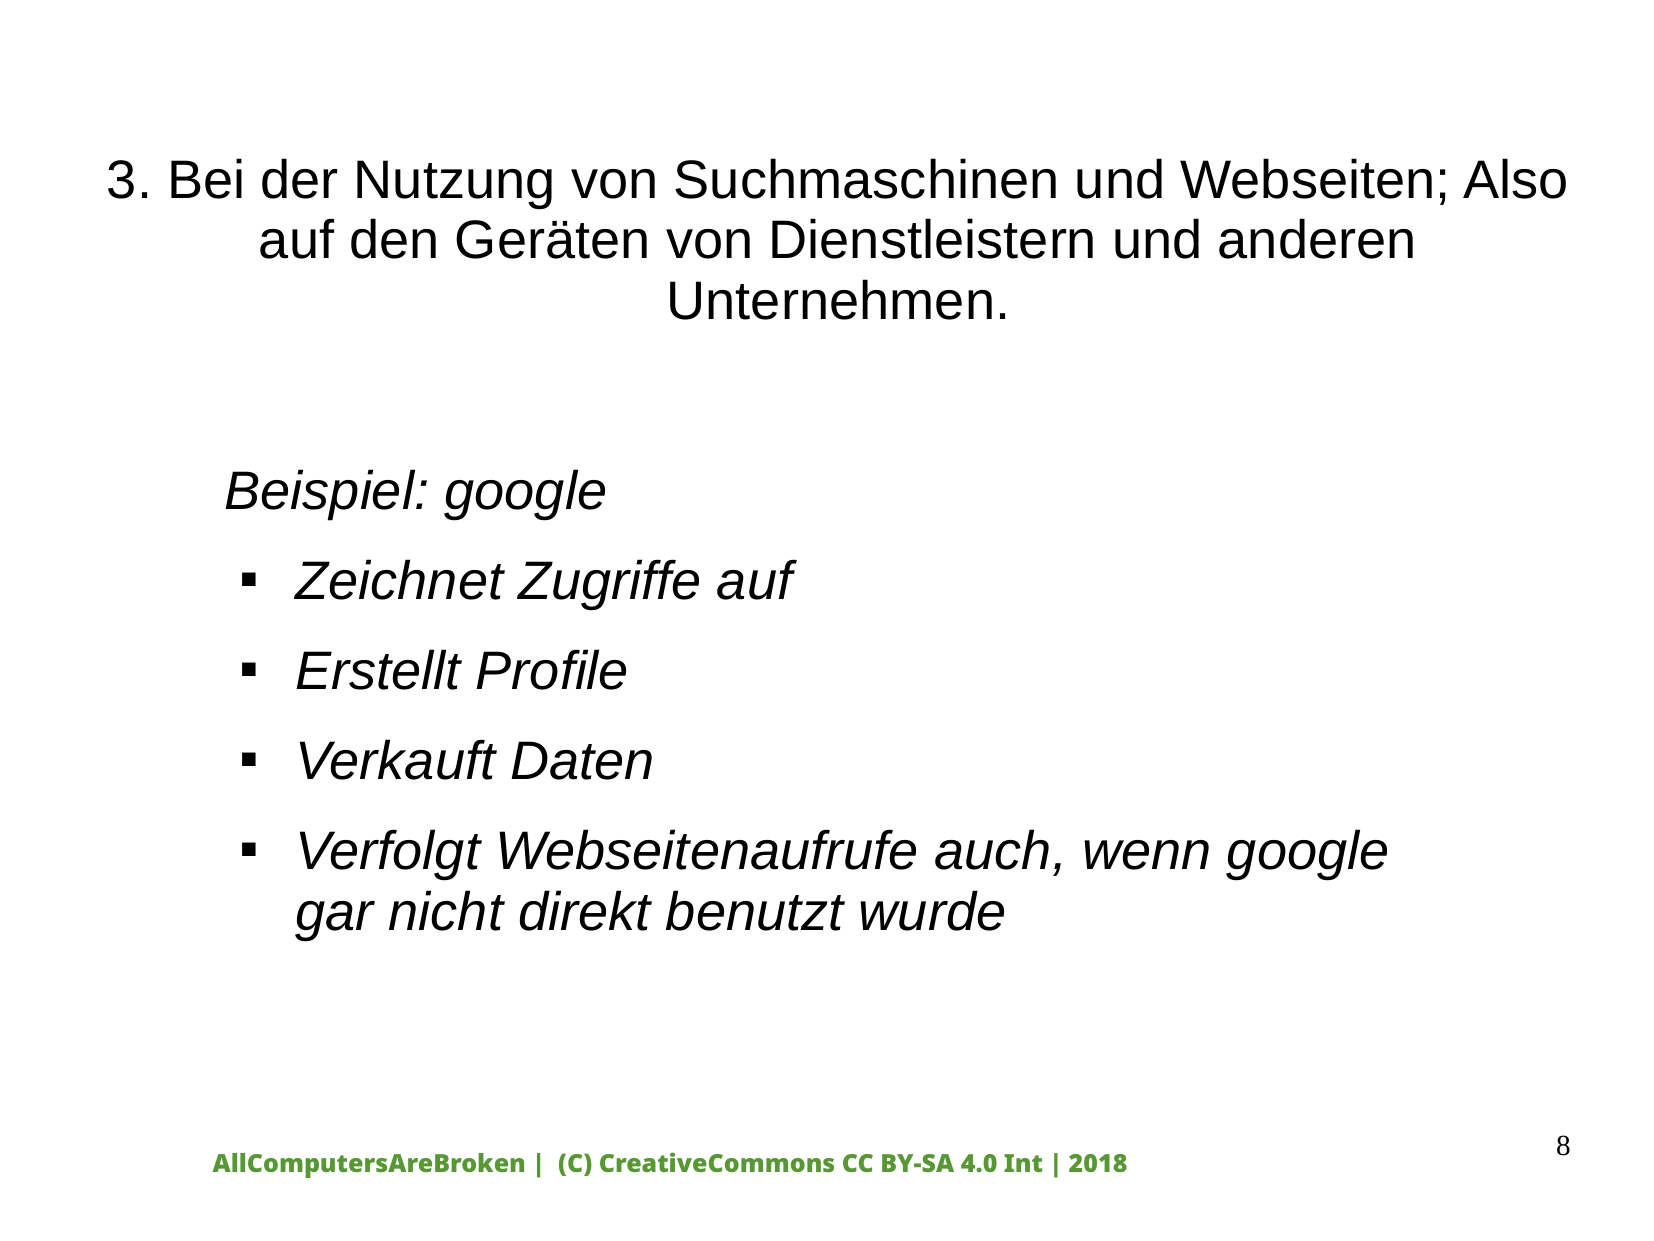

# 3. Bei der Nutzung von Suchmaschinen und Webseiten; Also auf den Geräten von Dienstleistern und anderen Unternehmen.
Beispiel: google
Zeichnet Zugriffe auf
Erstellt Profile
Verkauft Daten
Verfolgt Webseitenaufrufe auch, wenn google gar nicht direkt benutzt wurde
8
AllComputersAreBroken | benlason | (c) Creative Commons CC By-SA 4.0 Int